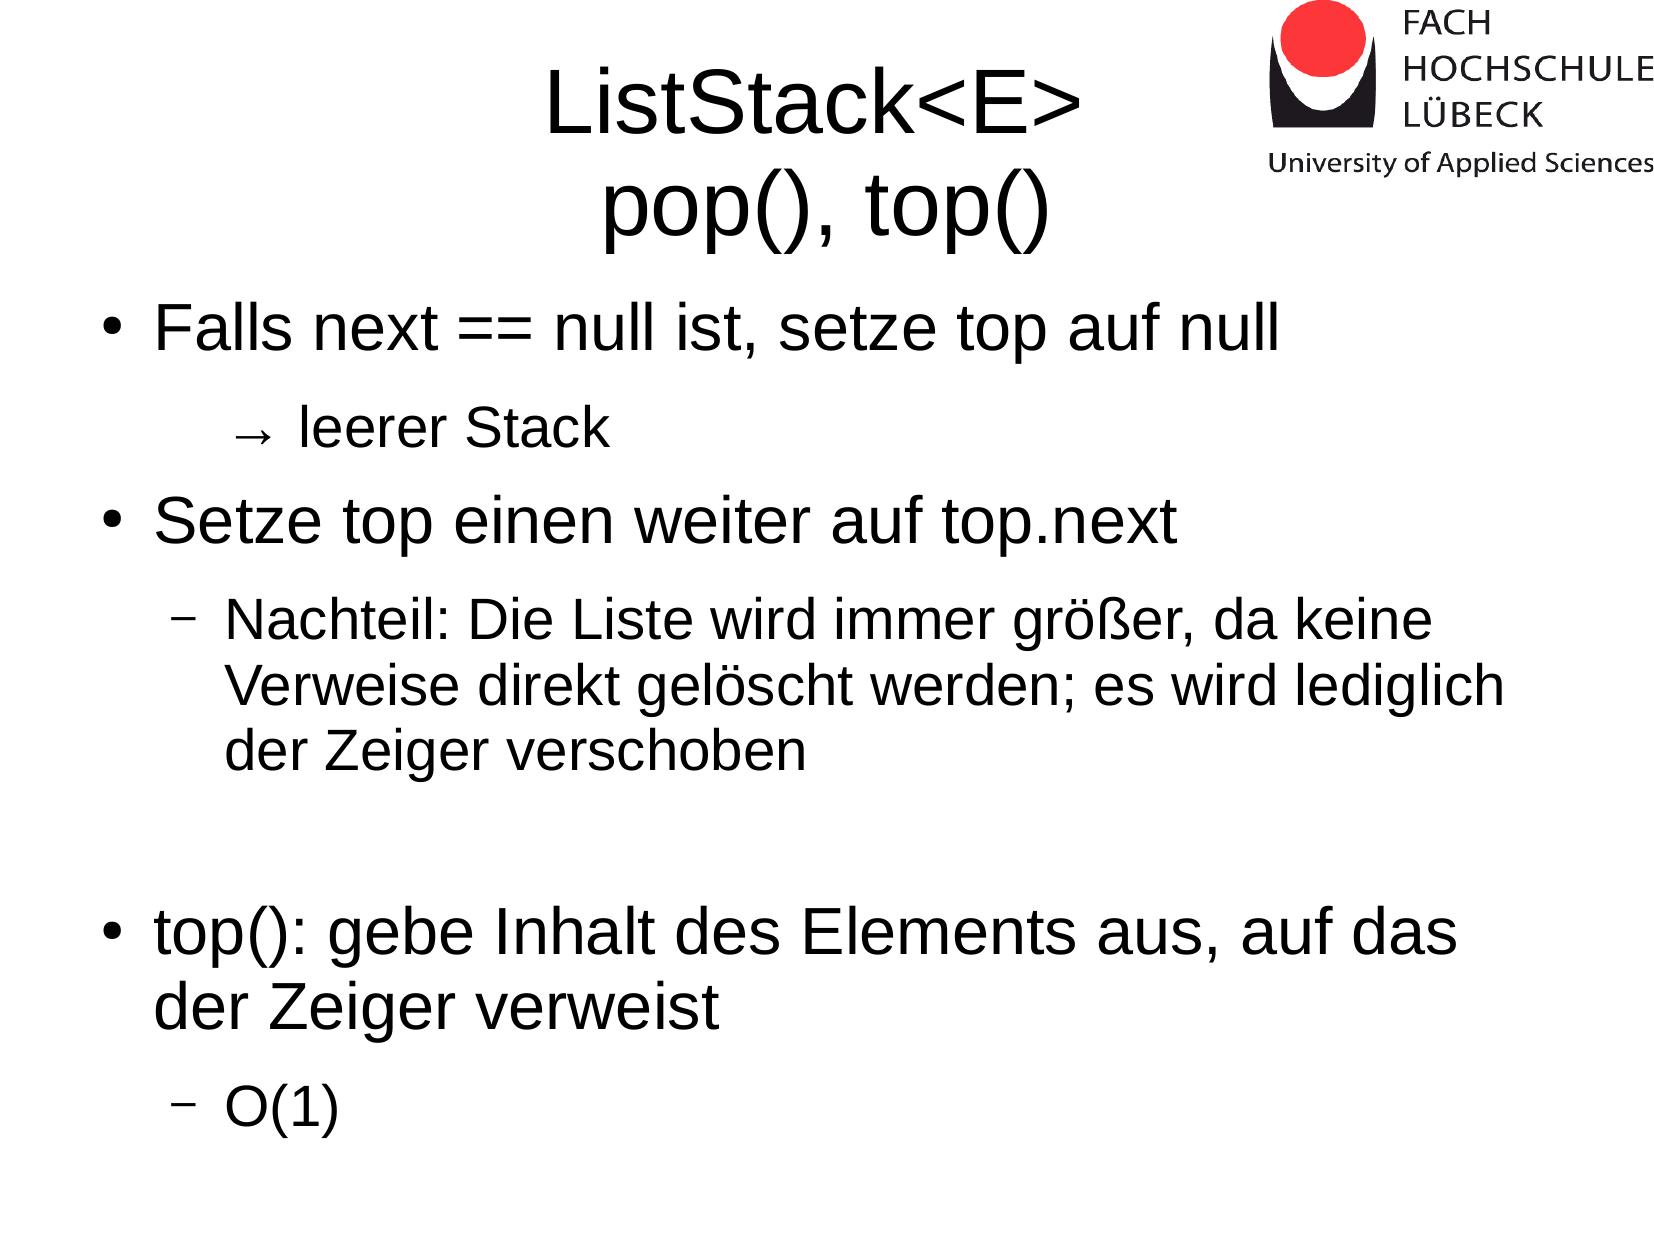

# ListStack<E> pop(), top()
Falls next == null ist, setze top auf null
→ leerer Stack
Setze top einen weiter auf top.next
Nachteil: Die Liste wird immer größer, da keine Verweise direkt gelöscht werden; es wird lediglich der Zeiger verschoben
top(): gebe Inhalt des Elements aus, auf das der Zeiger verweist
O(1)